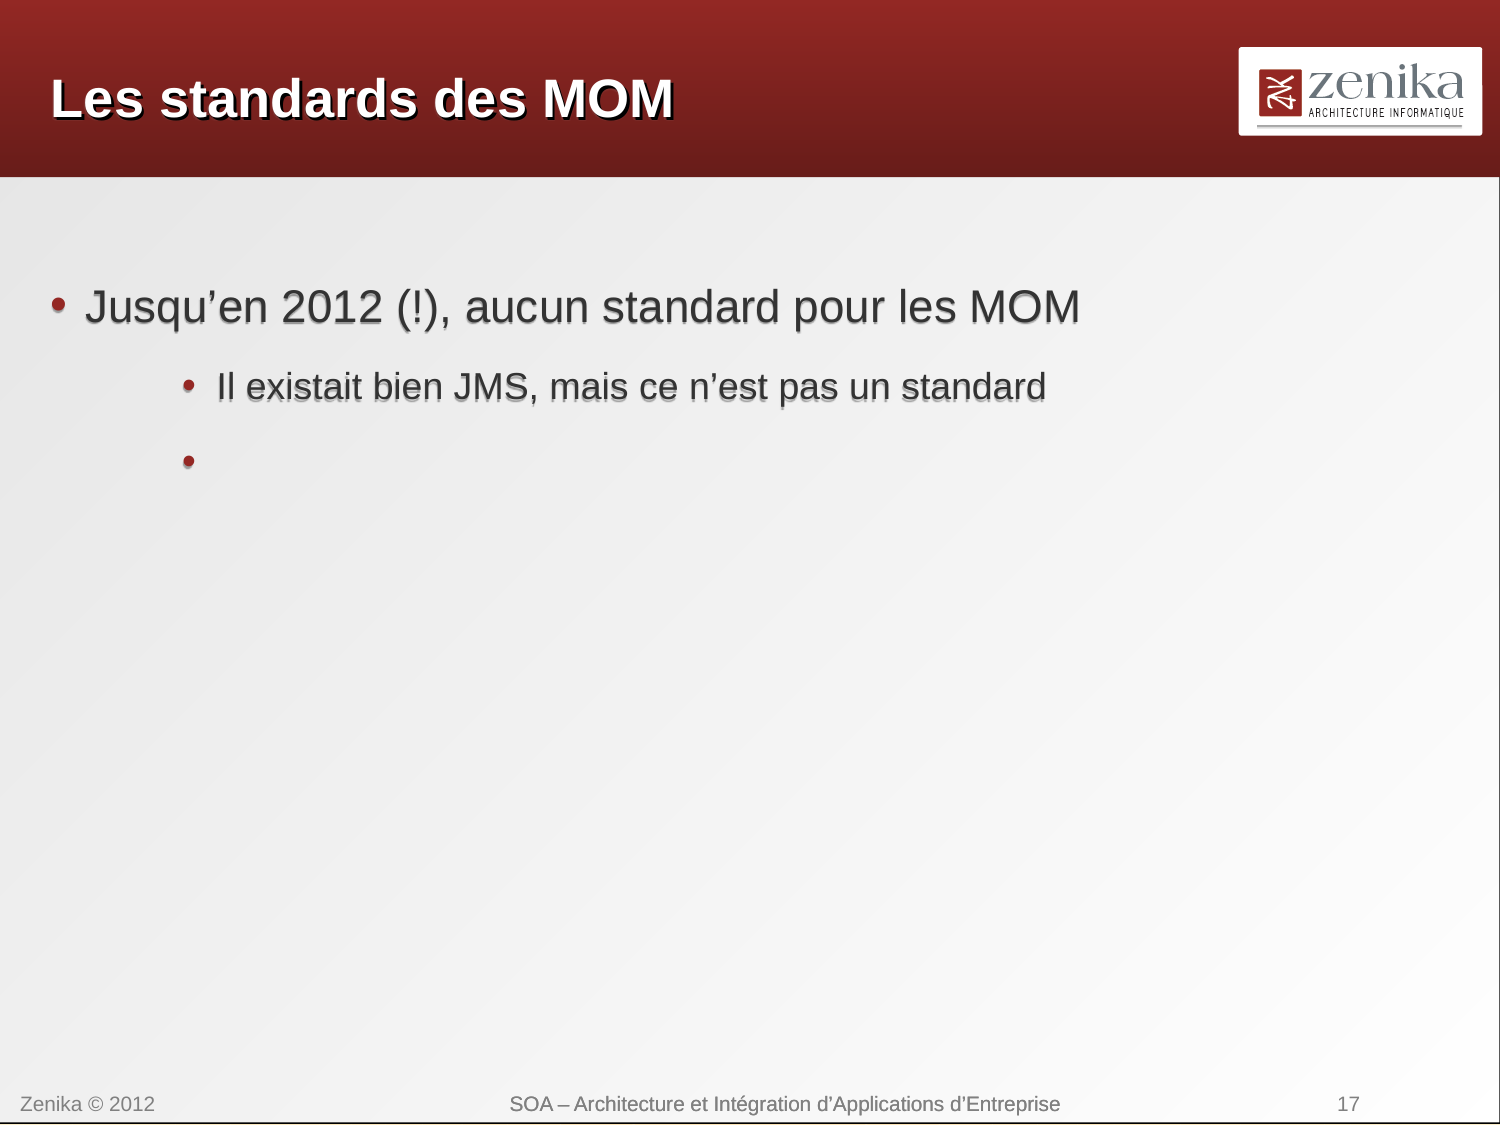

# Les standards des MOM
Jusqu’en 2012 (!), aucun standard pour les MOM
Il existait bien JMS, mais ce n’est pas un standard
SOA – Architecture et Intégration d’Applications d’Entreprise